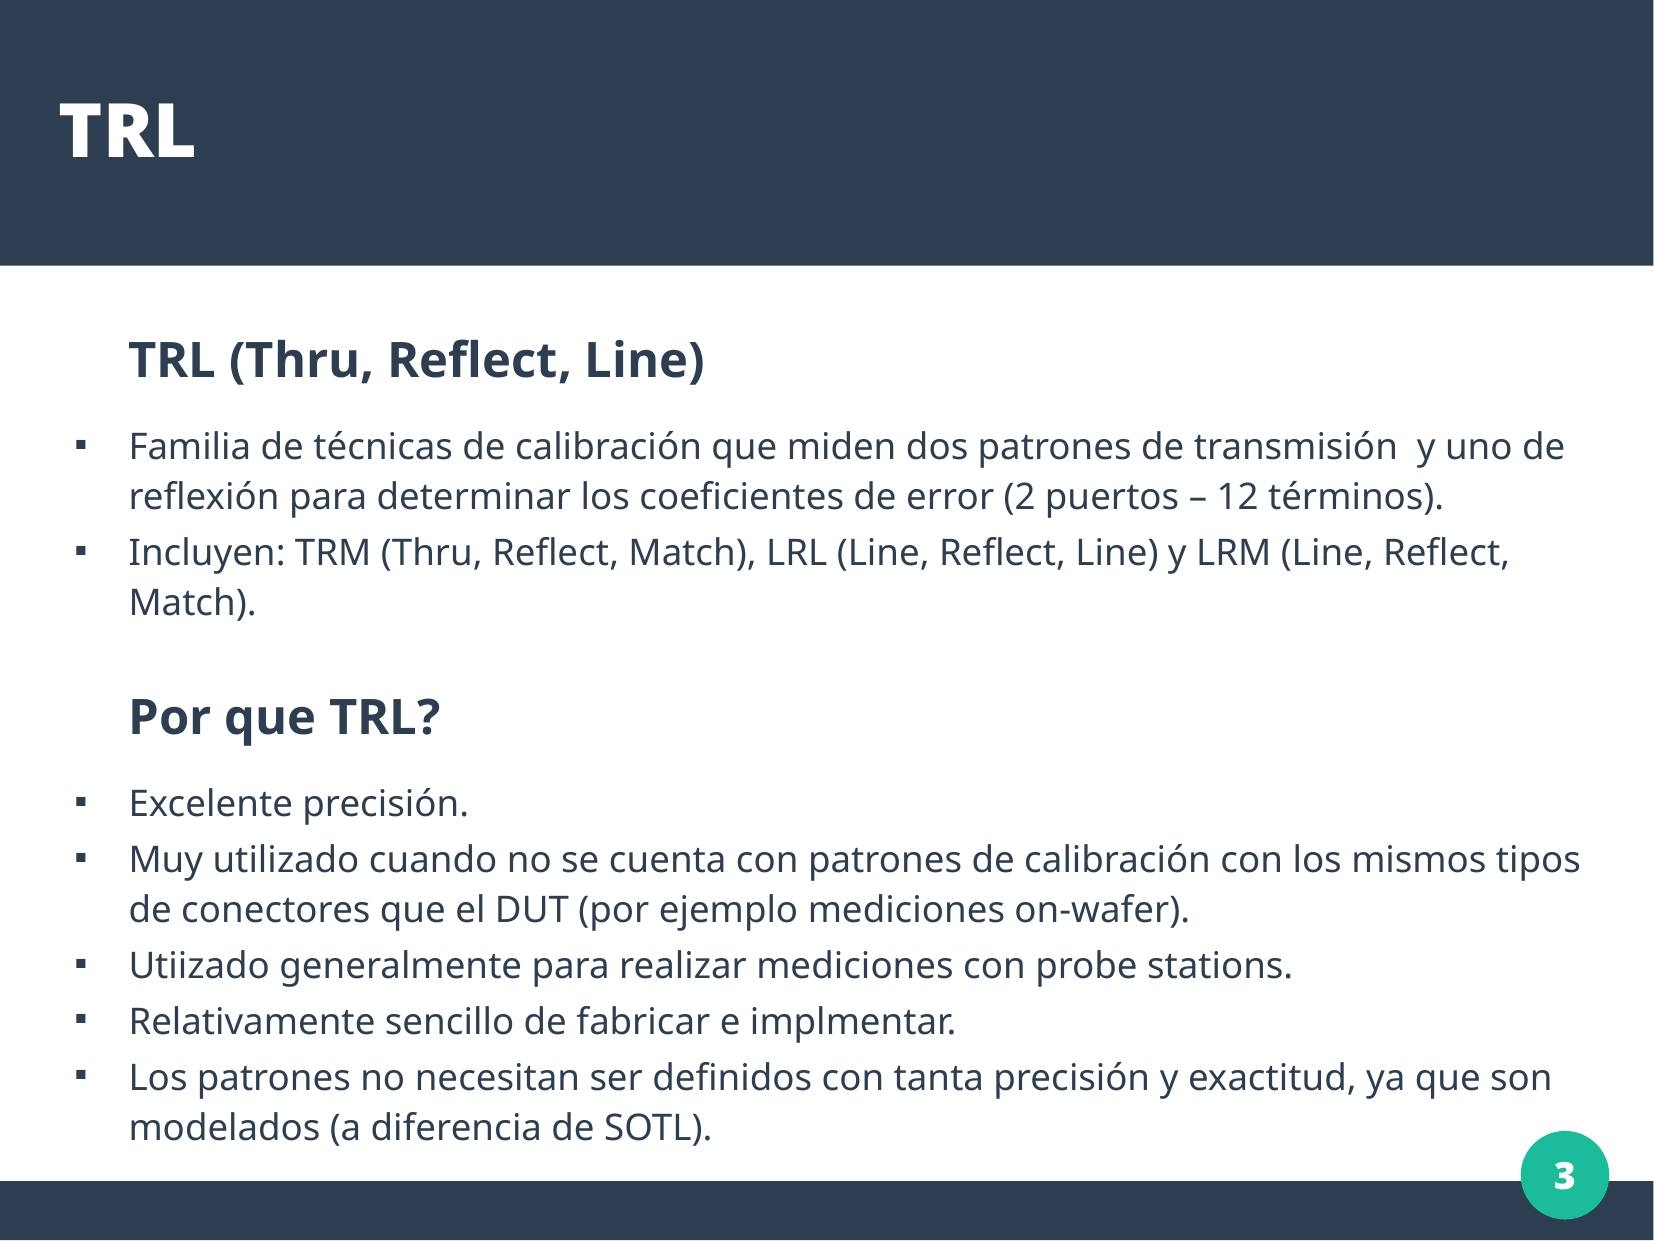

# TRL
TRL (Thru, Reflect, Line)
Familia de técnicas de calibración que miden dos patrones de transmisión y uno de reflexión para determinar los coeficientes de error (2 puertos – 12 términos).
Incluyen: TRM (Thru, Reflect, Match), LRL (Line, Reflect, Line) y LRM (Line, Reflect, Match).
Por que TRL?
Excelente precisión.
Muy utilizado cuando no se cuenta con patrones de calibración con los mismos tipos de conectores que el DUT (por ejemplo mediciones on-wafer).
Utiizado generalmente para realizar mediciones con probe stations.
Relativamente sencillo de fabricar e implmentar.
Los patrones no necesitan ser definidos con tanta precisión y exactitud, ya que son modelados (a diferencia de SOTL).
3